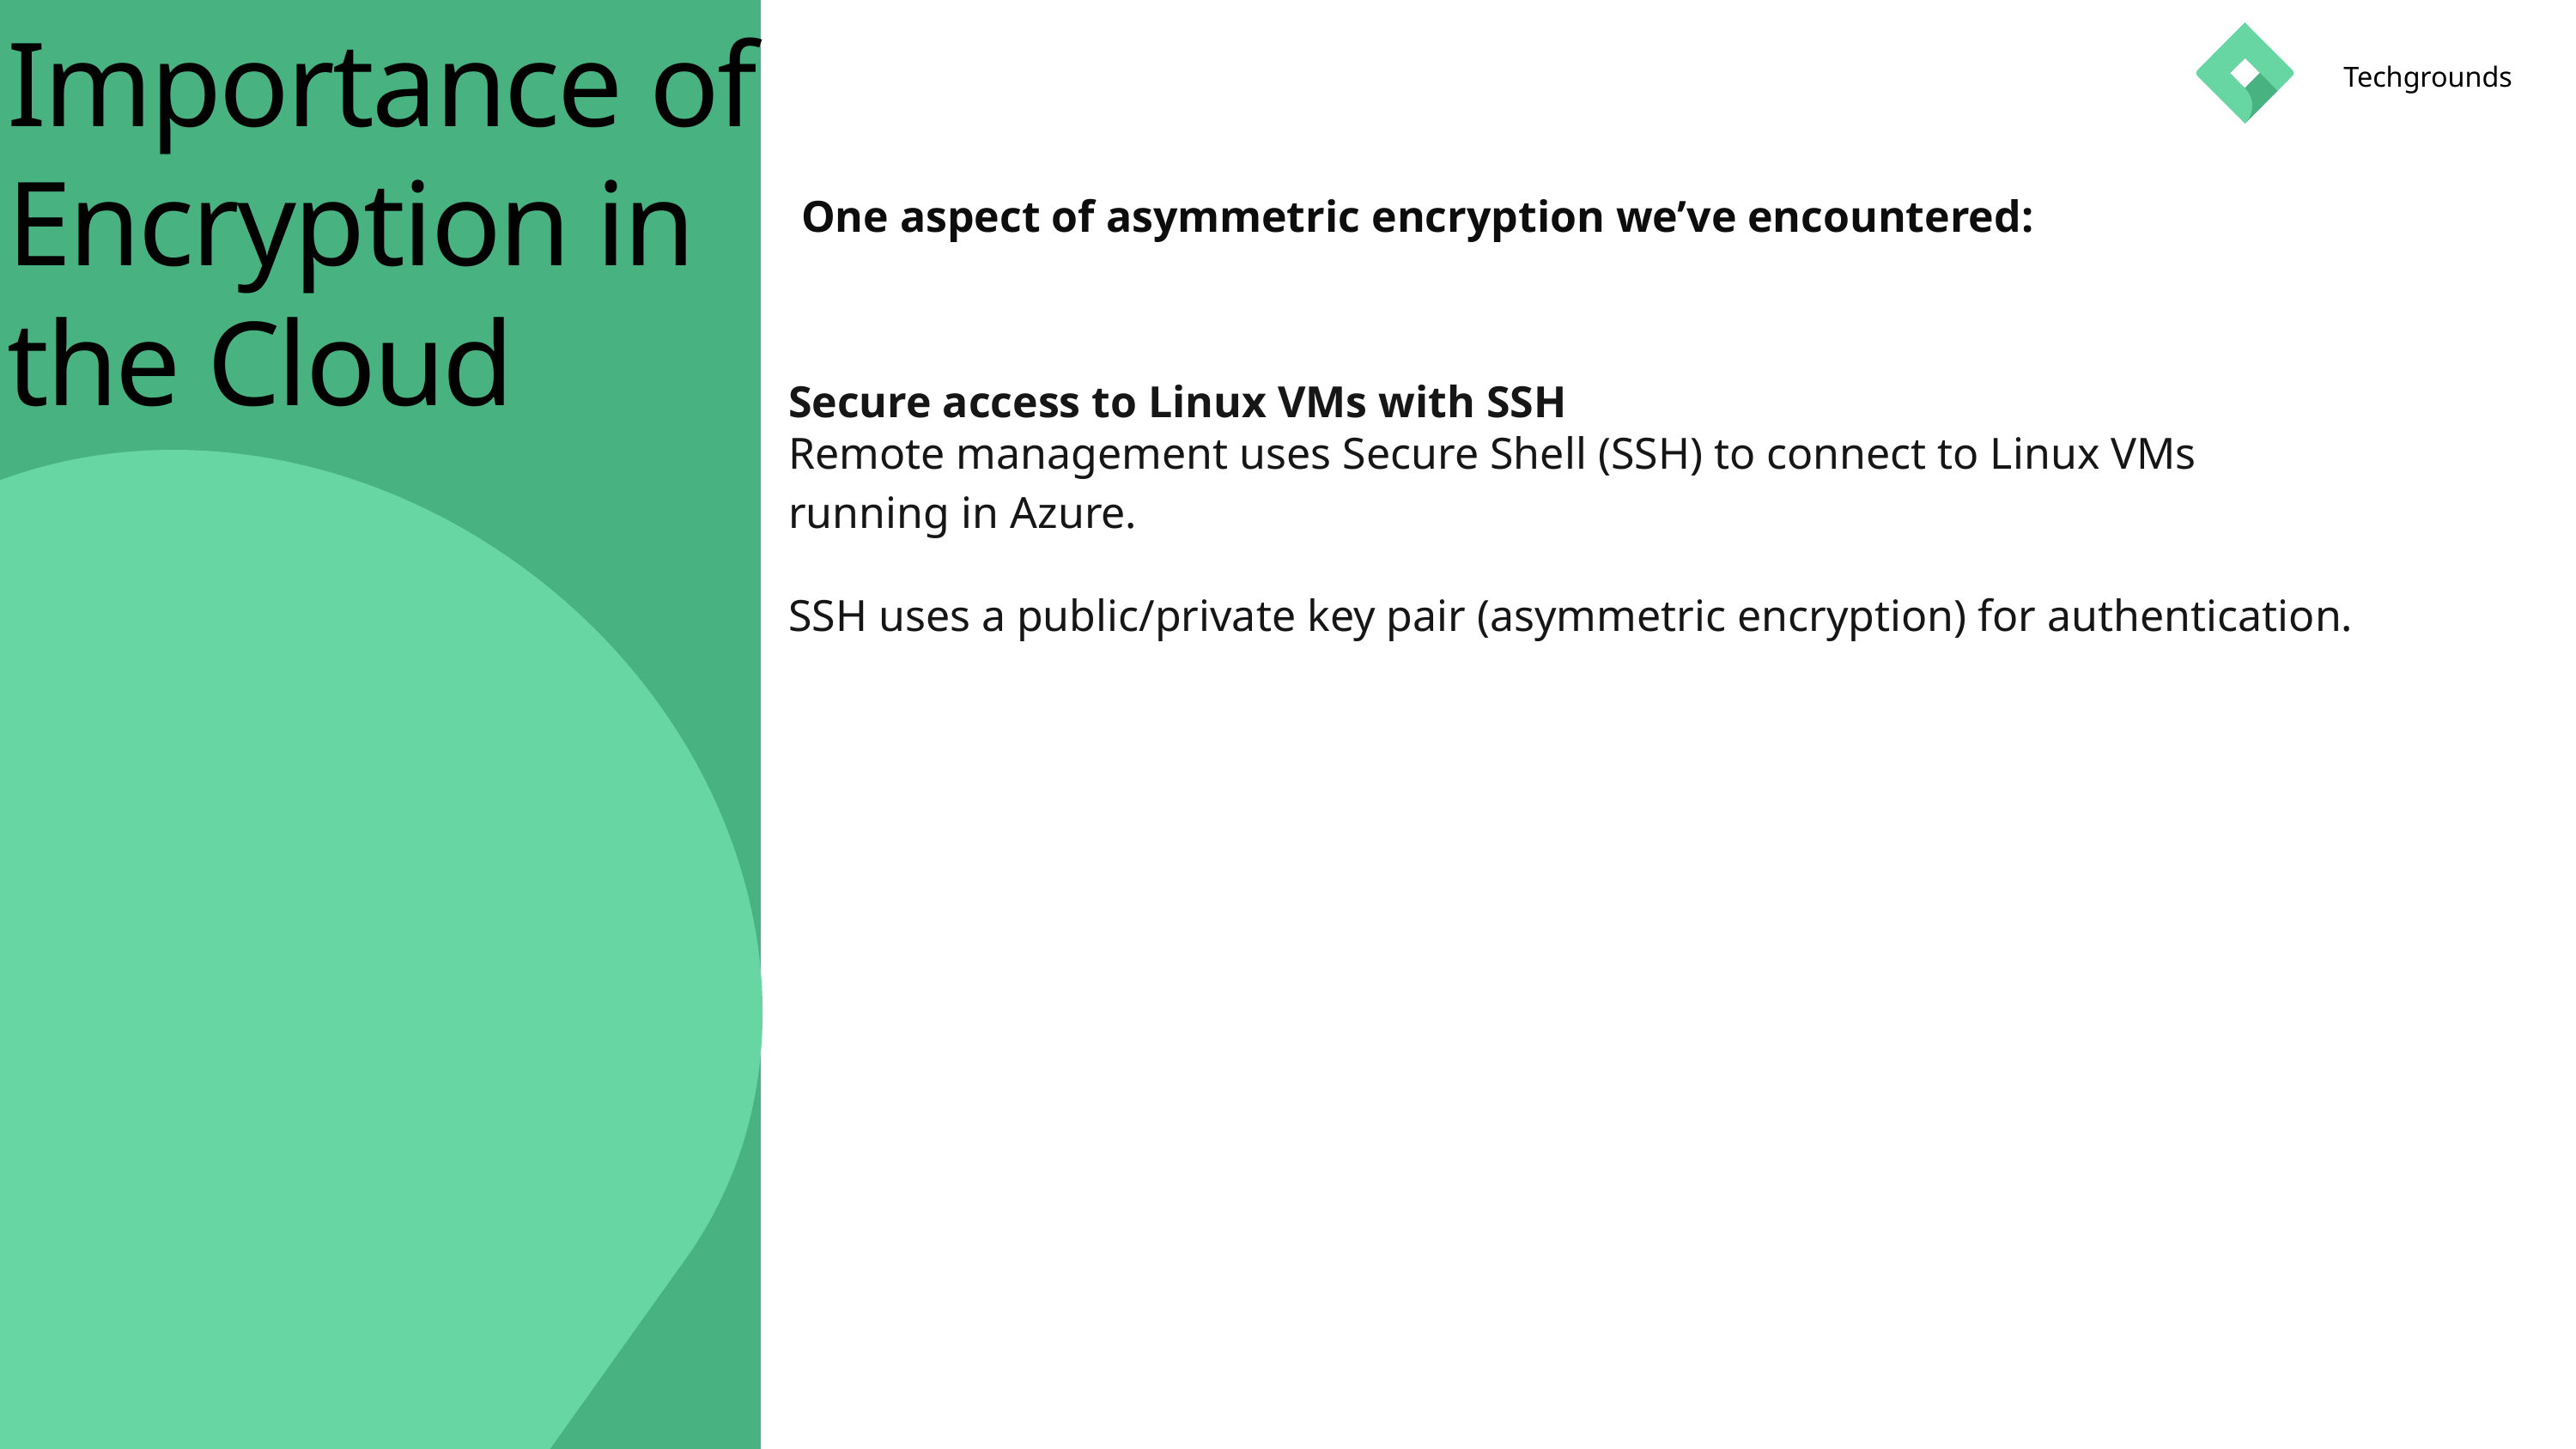

Importance of Encryption in
the Cloud
Techgrounds
One aspect of asymmetric encryption we’ve encountered:
Secure access to Linux VMs with SSH
Remote management uses Secure Shell (SSH) to connect to Linux VMs running in Azure.
SSH uses a public/private key pair (asymmetric encryption) for authentication.